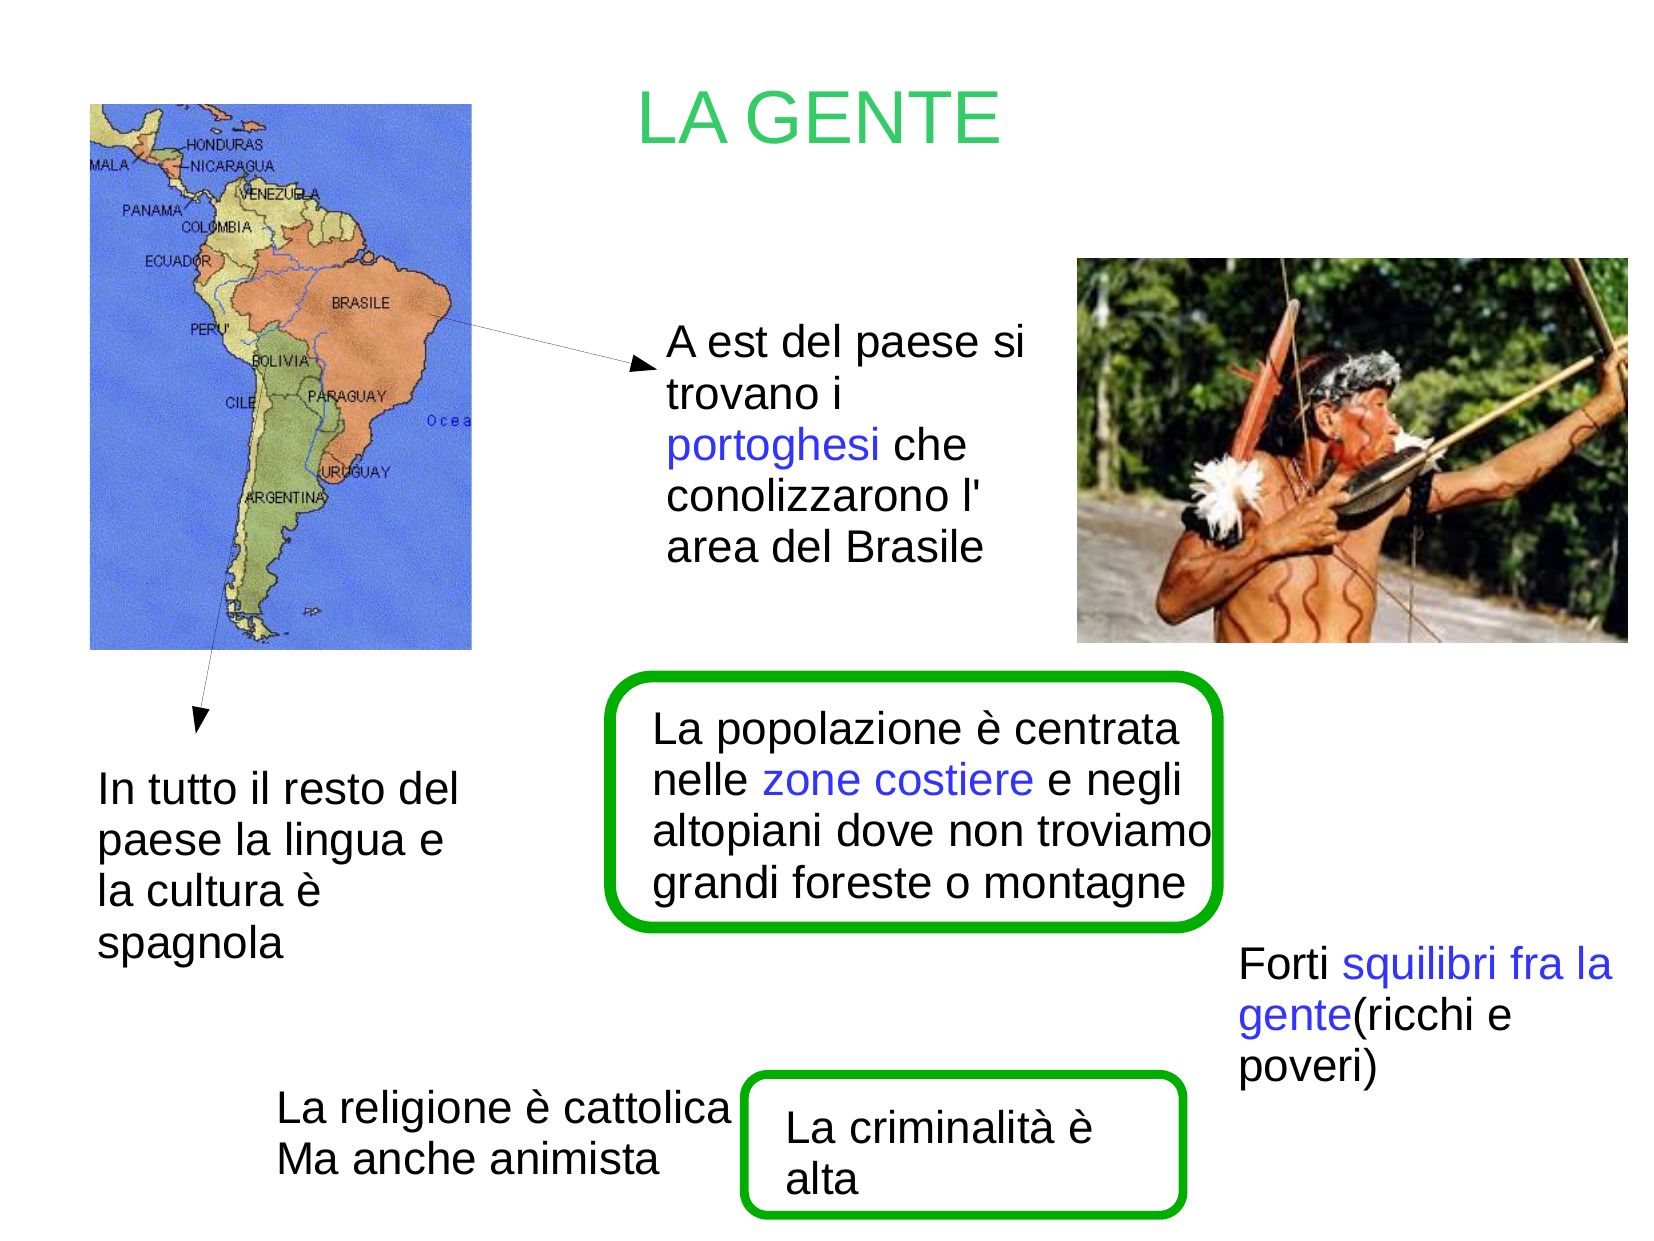

# LA GENTE
A est del paese si trovano i portoghesi che conolizzarono l' area del Brasile
La popolazione è centrata nelle zone costiere e negli altopiani dove non troviamo grandi foreste o montagne
In tutto il resto del paese la lingua e la cultura è spagnola
Forti squilibri fra la gente(ricchi e poveri)
La religione è cattolica
Ma anche animista
La criminalità è alta